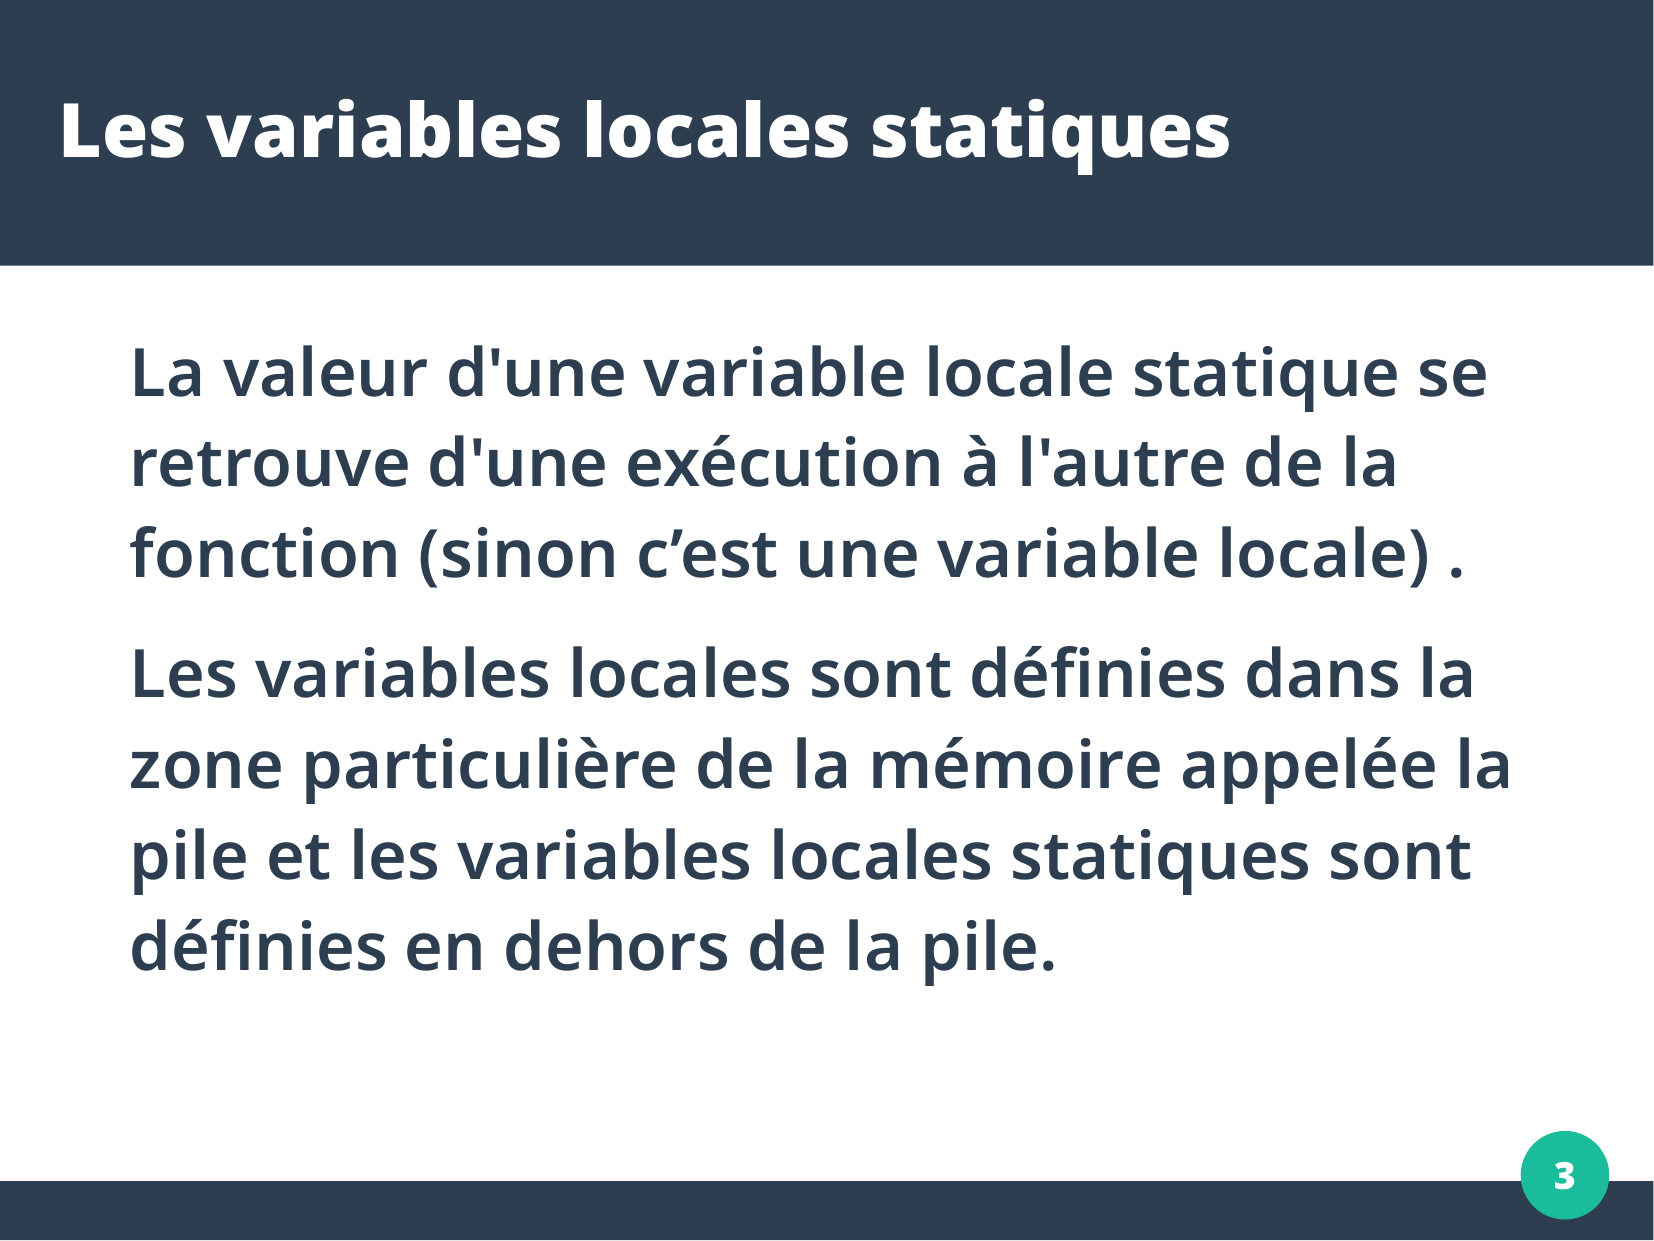

# Les variables locales statiques
La valeur d'une variable locale statique se retrouve d'une exécution à l'autre de la fonction (sinon c’est une variable locale) .
Les variables locales sont définies dans la zone particulière de la mémoire appelée la pile et les variables locales statiques sont définies en dehors de la pile.
3